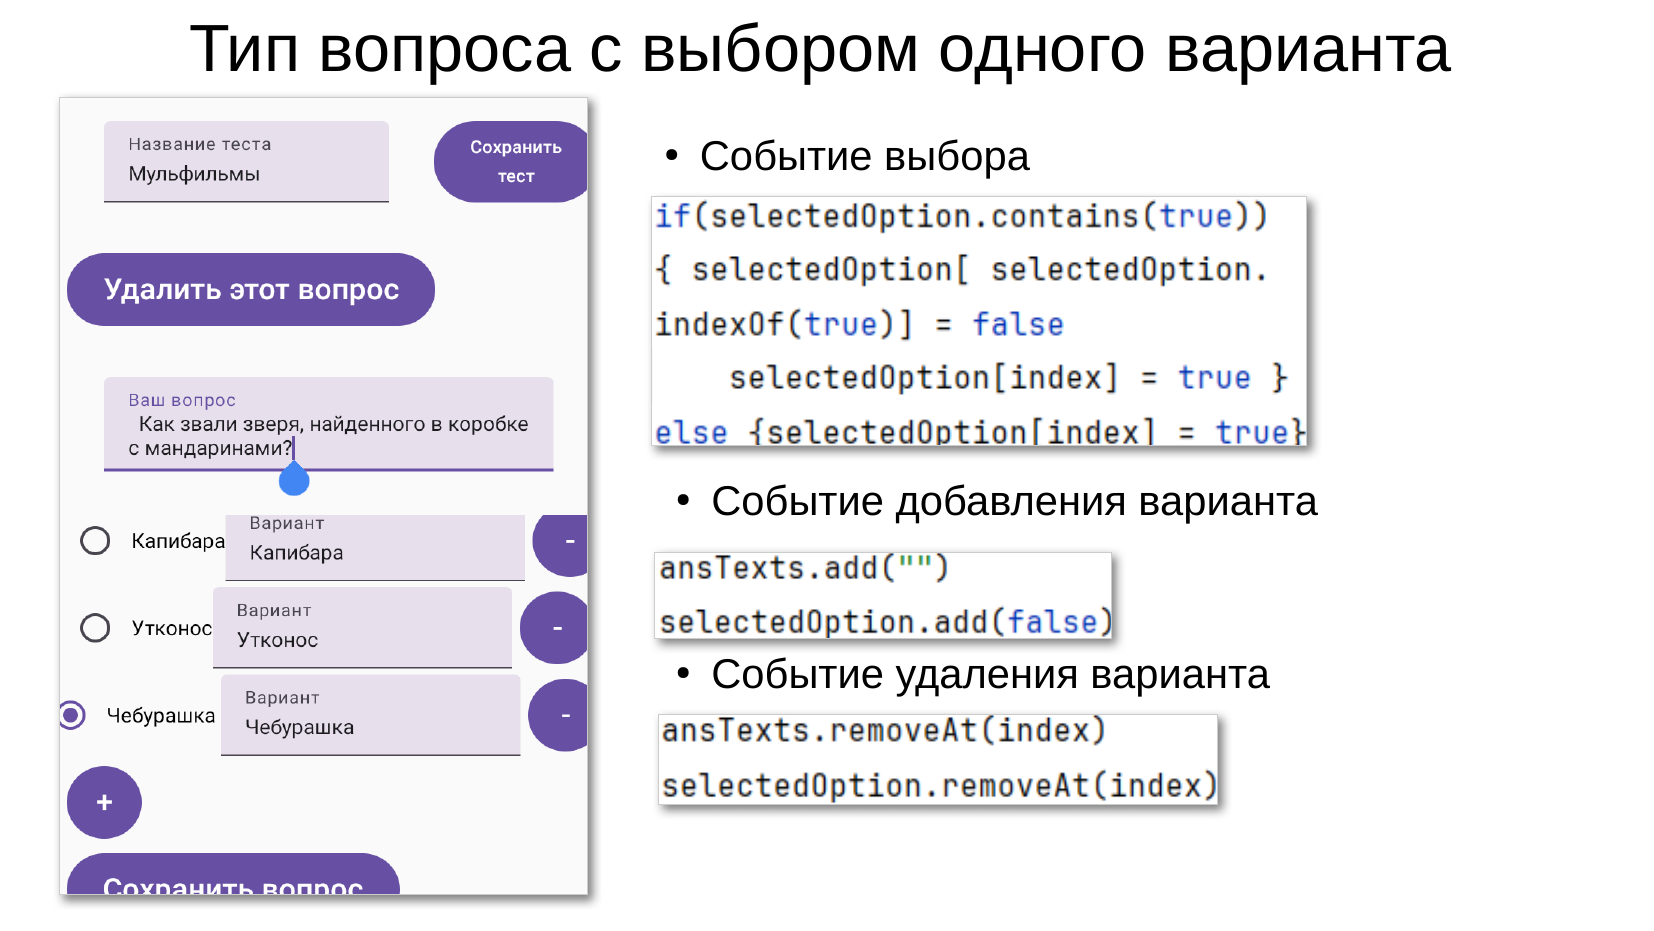

# Тип вопроса с выбором одного варианта
Событие выбора
Событие добавления варианта
Событие удаления варианта